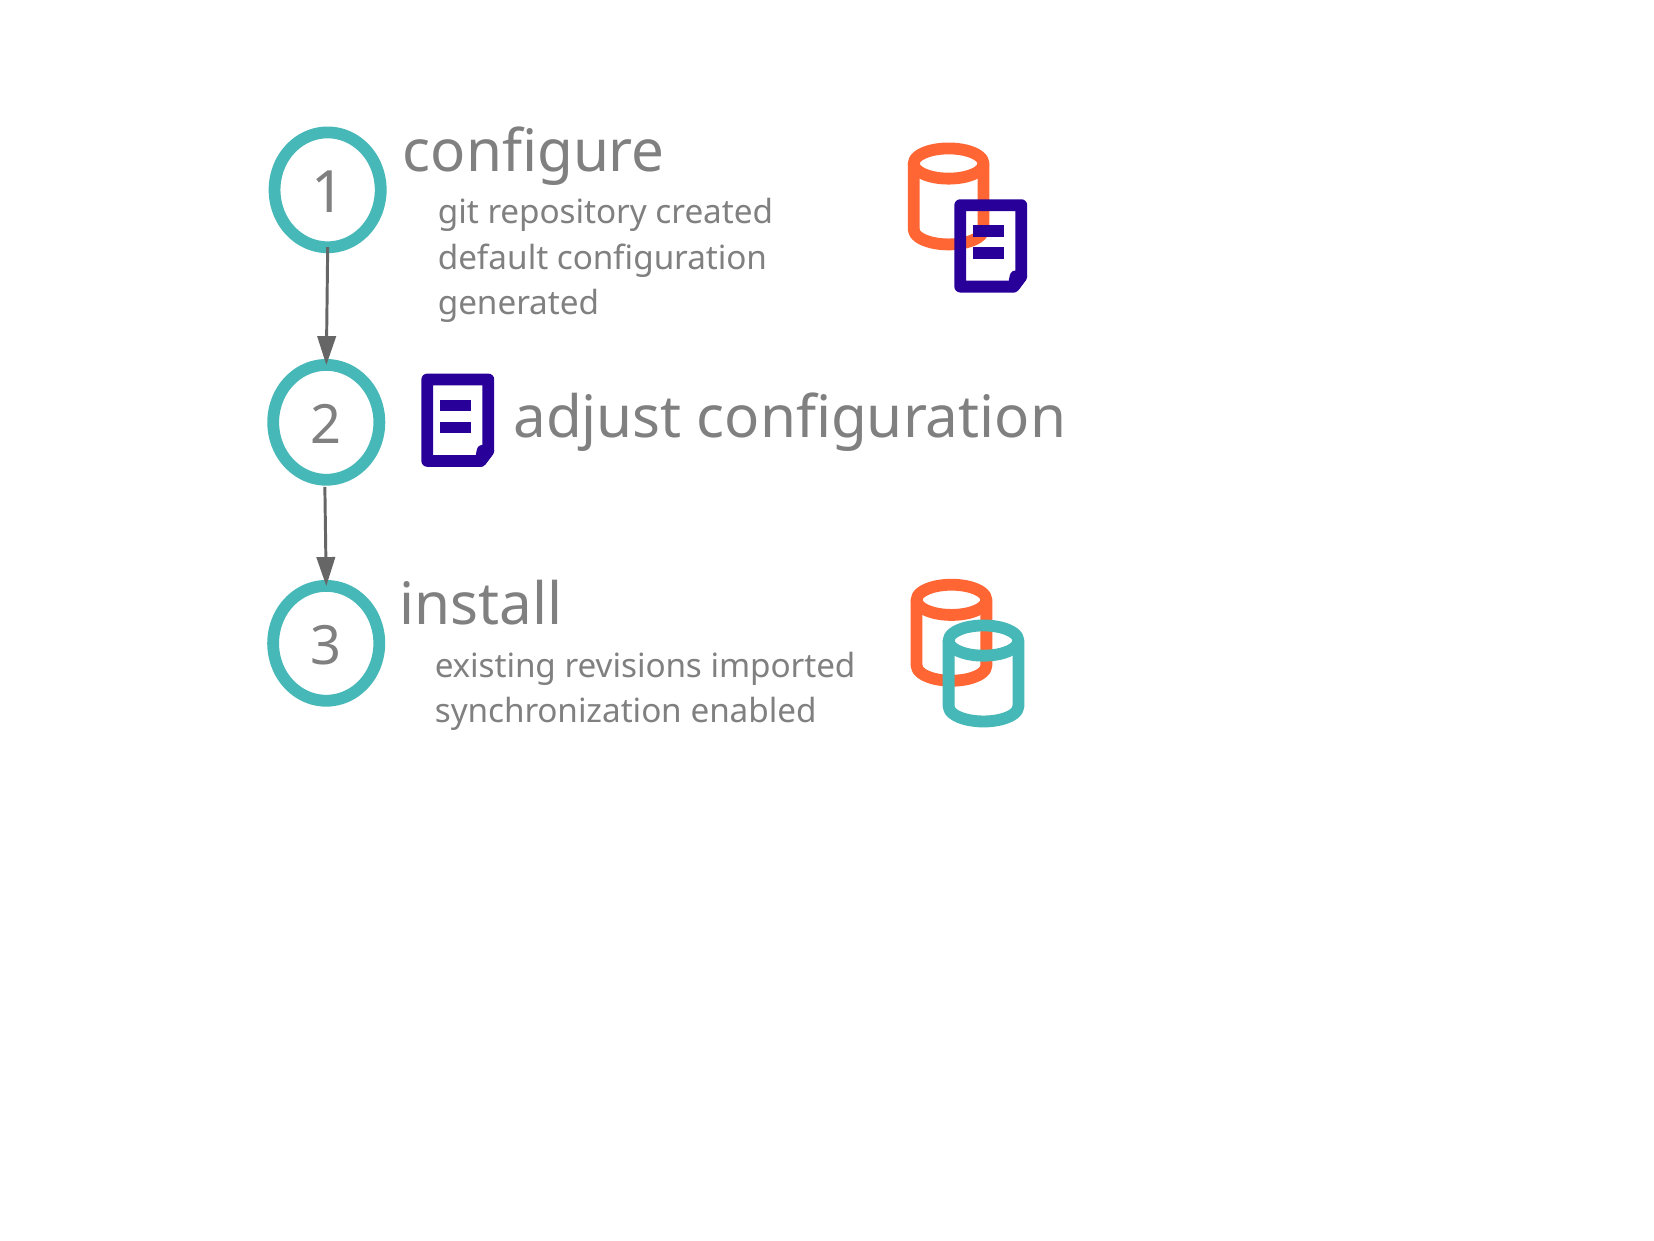

configure
 git repository created
 default configuration
 generated
1
2
adjust configuration
install
 existing revisions imported
 synchronization enabled
3